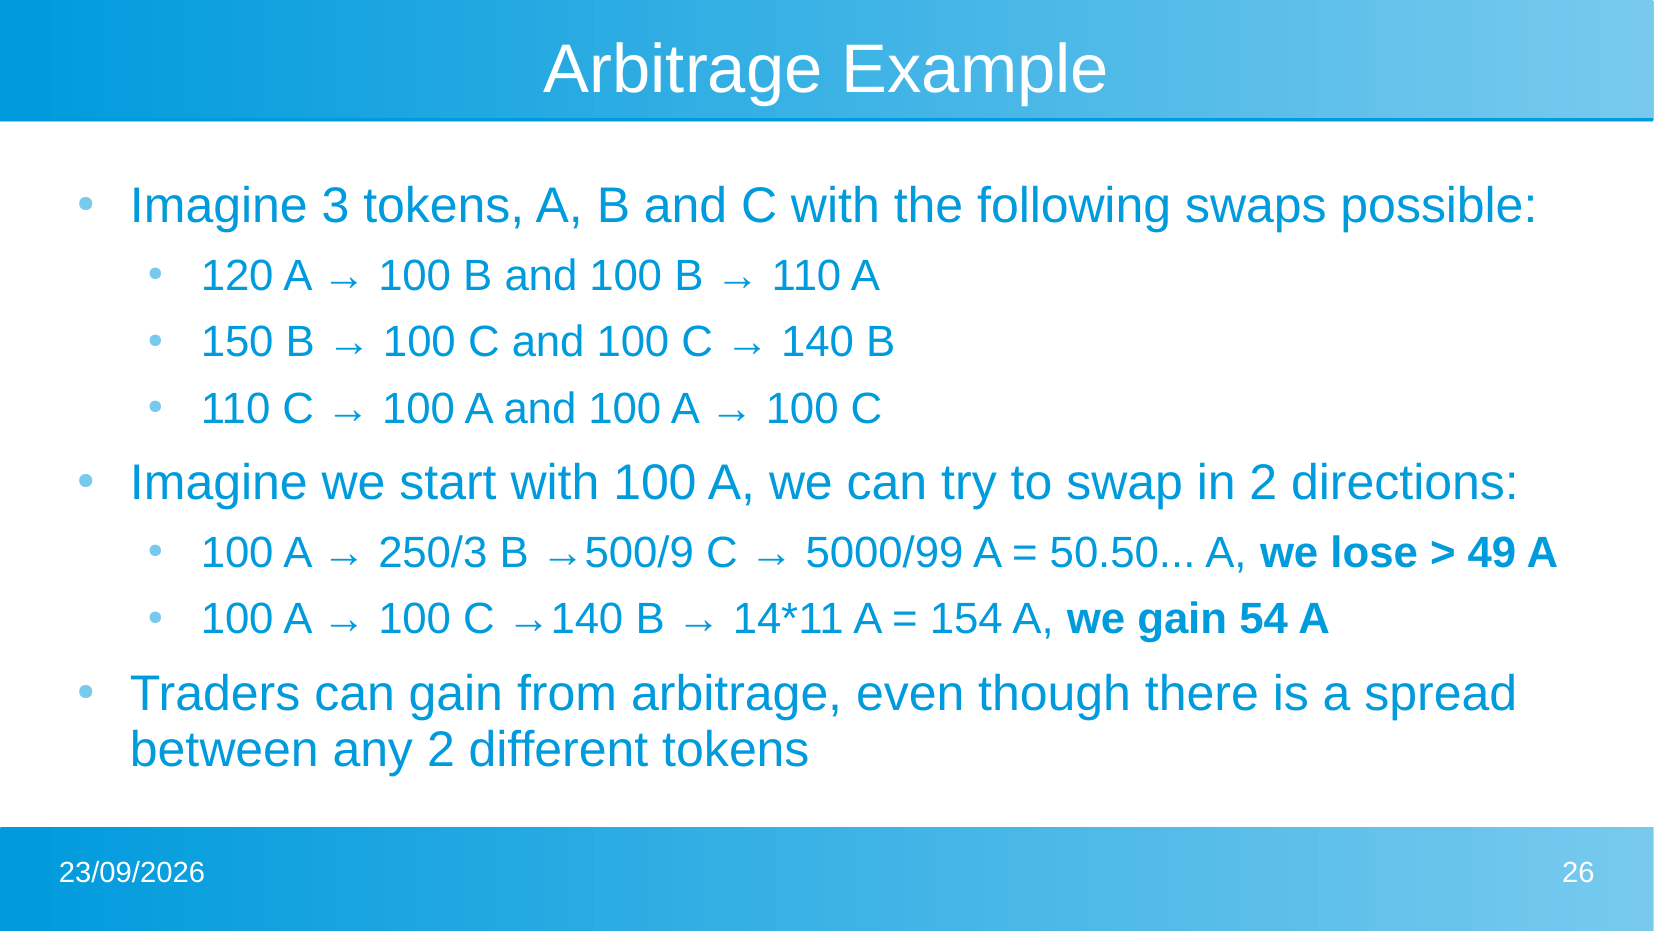

# Arbitrage Example
Imagine 3 tokens, A, B and C with the following swaps possible:
120 A → 100 B and 100 B → 110 A
150 B → 100 C and 100 C → 140 B
110 C → 100 A and 100 A → 100 C
Imagine we start with 100 A, we can try to swap in 2 directions:
100 A → 250/3 B →500/9 C → 5000/99 A = 50.50... A, we lose > 49 A
100 A → 100 C →140 B → 14*11 A = 154 A, we gain 54 A
Traders can gain from arbitrage, even though there is a spread between any 2 different tokens
26